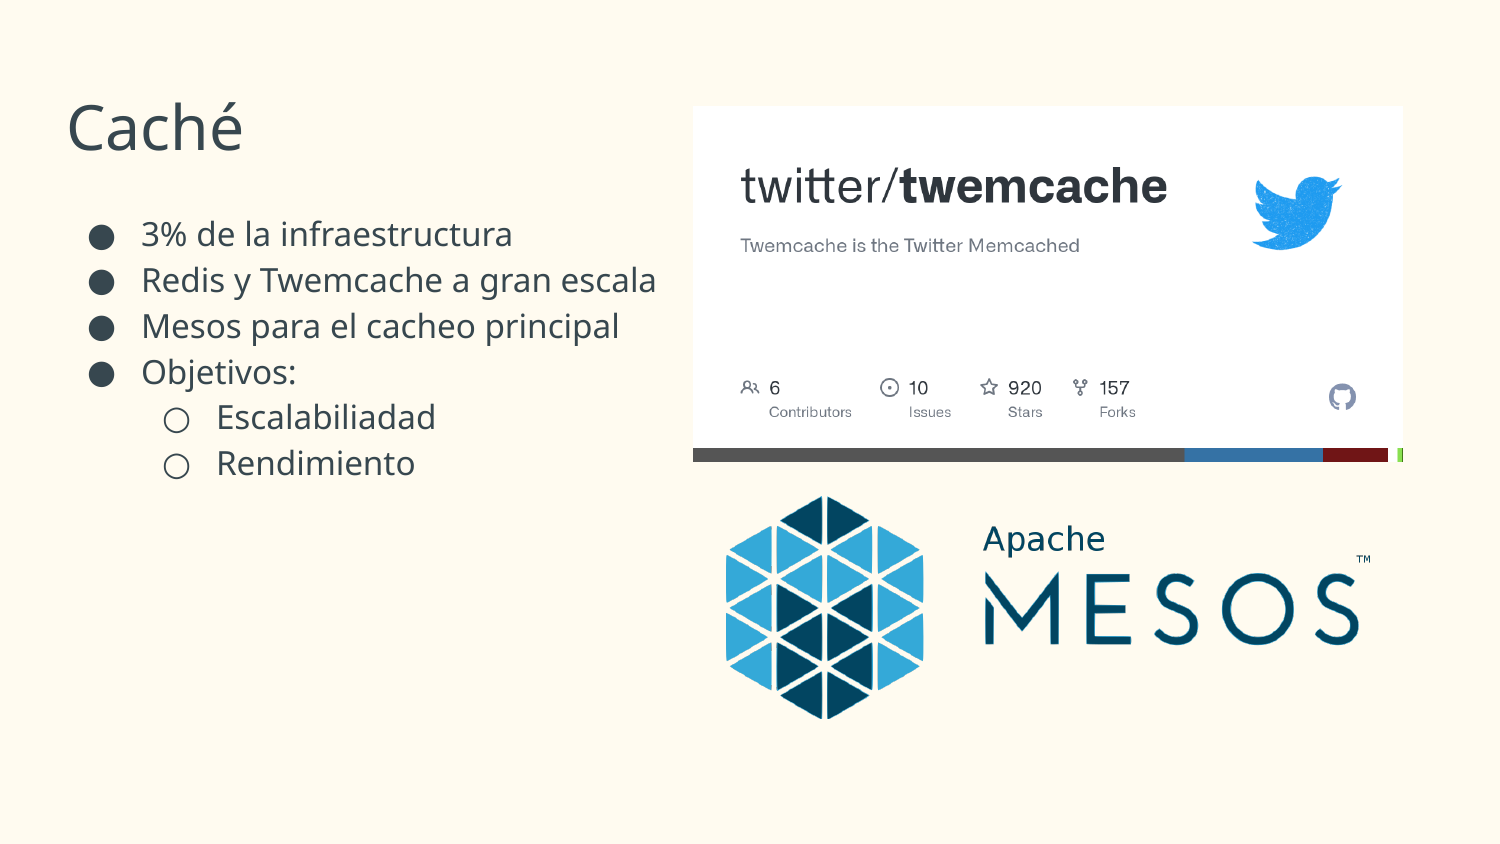

# Caché
3% de la infraestructura
Redis y Twemcache a gran escala
Mesos para el cacheo principal
Objetivos:
Escalabiliadad
Rendimiento